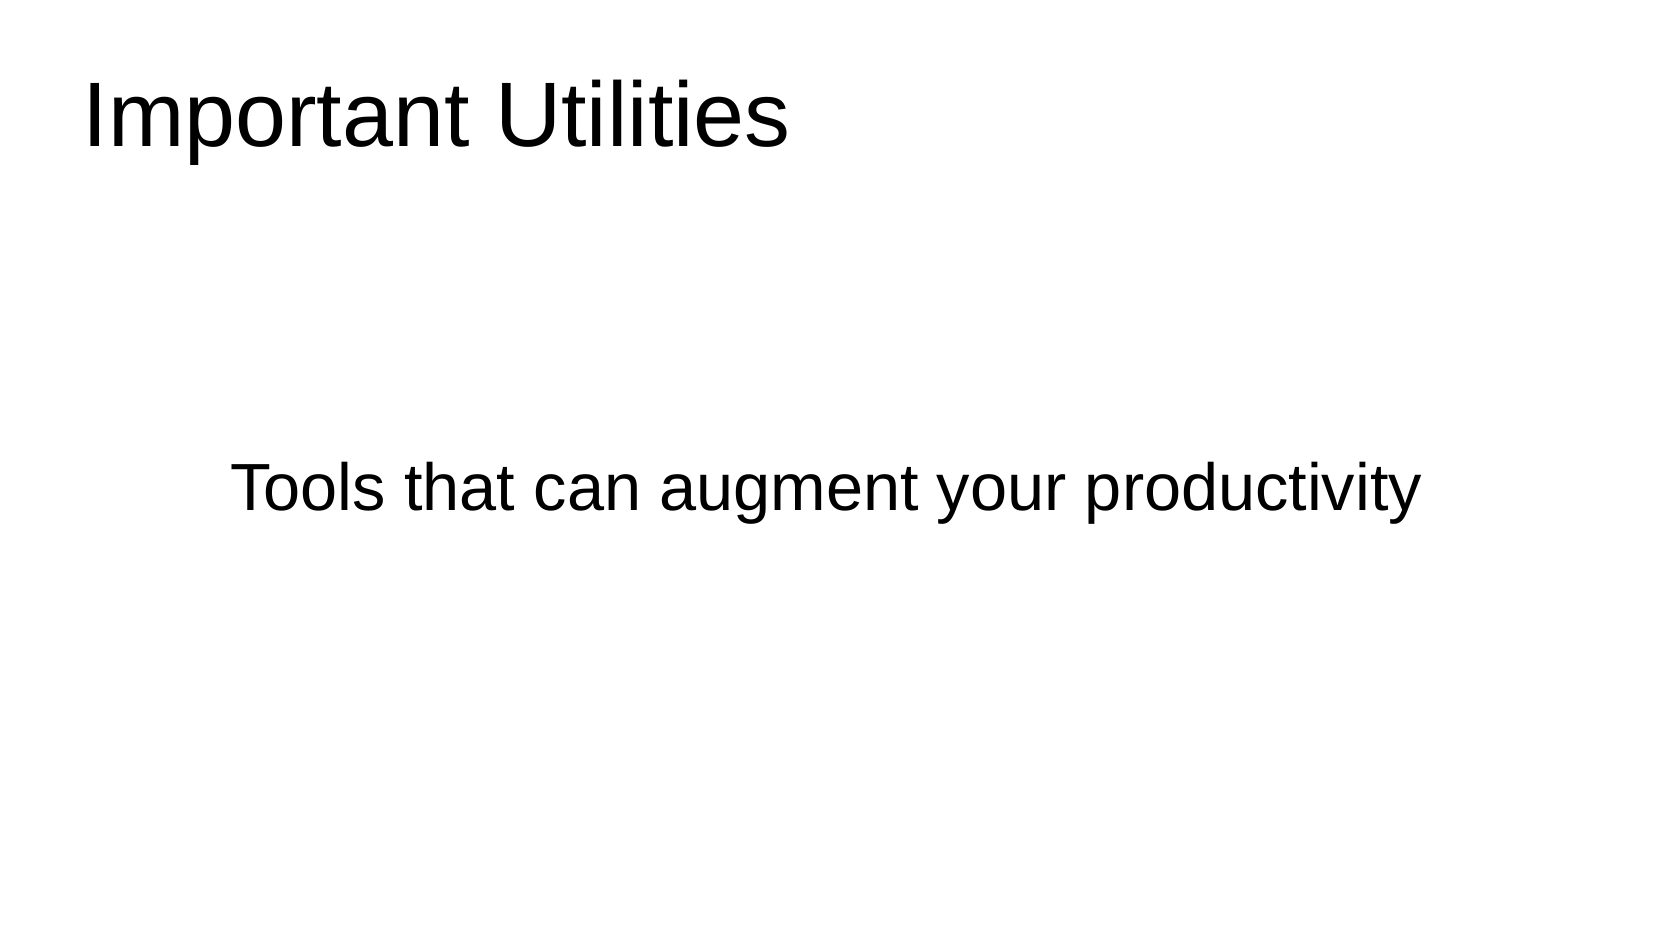

# Important Utilities
Tools that can augment your productivity